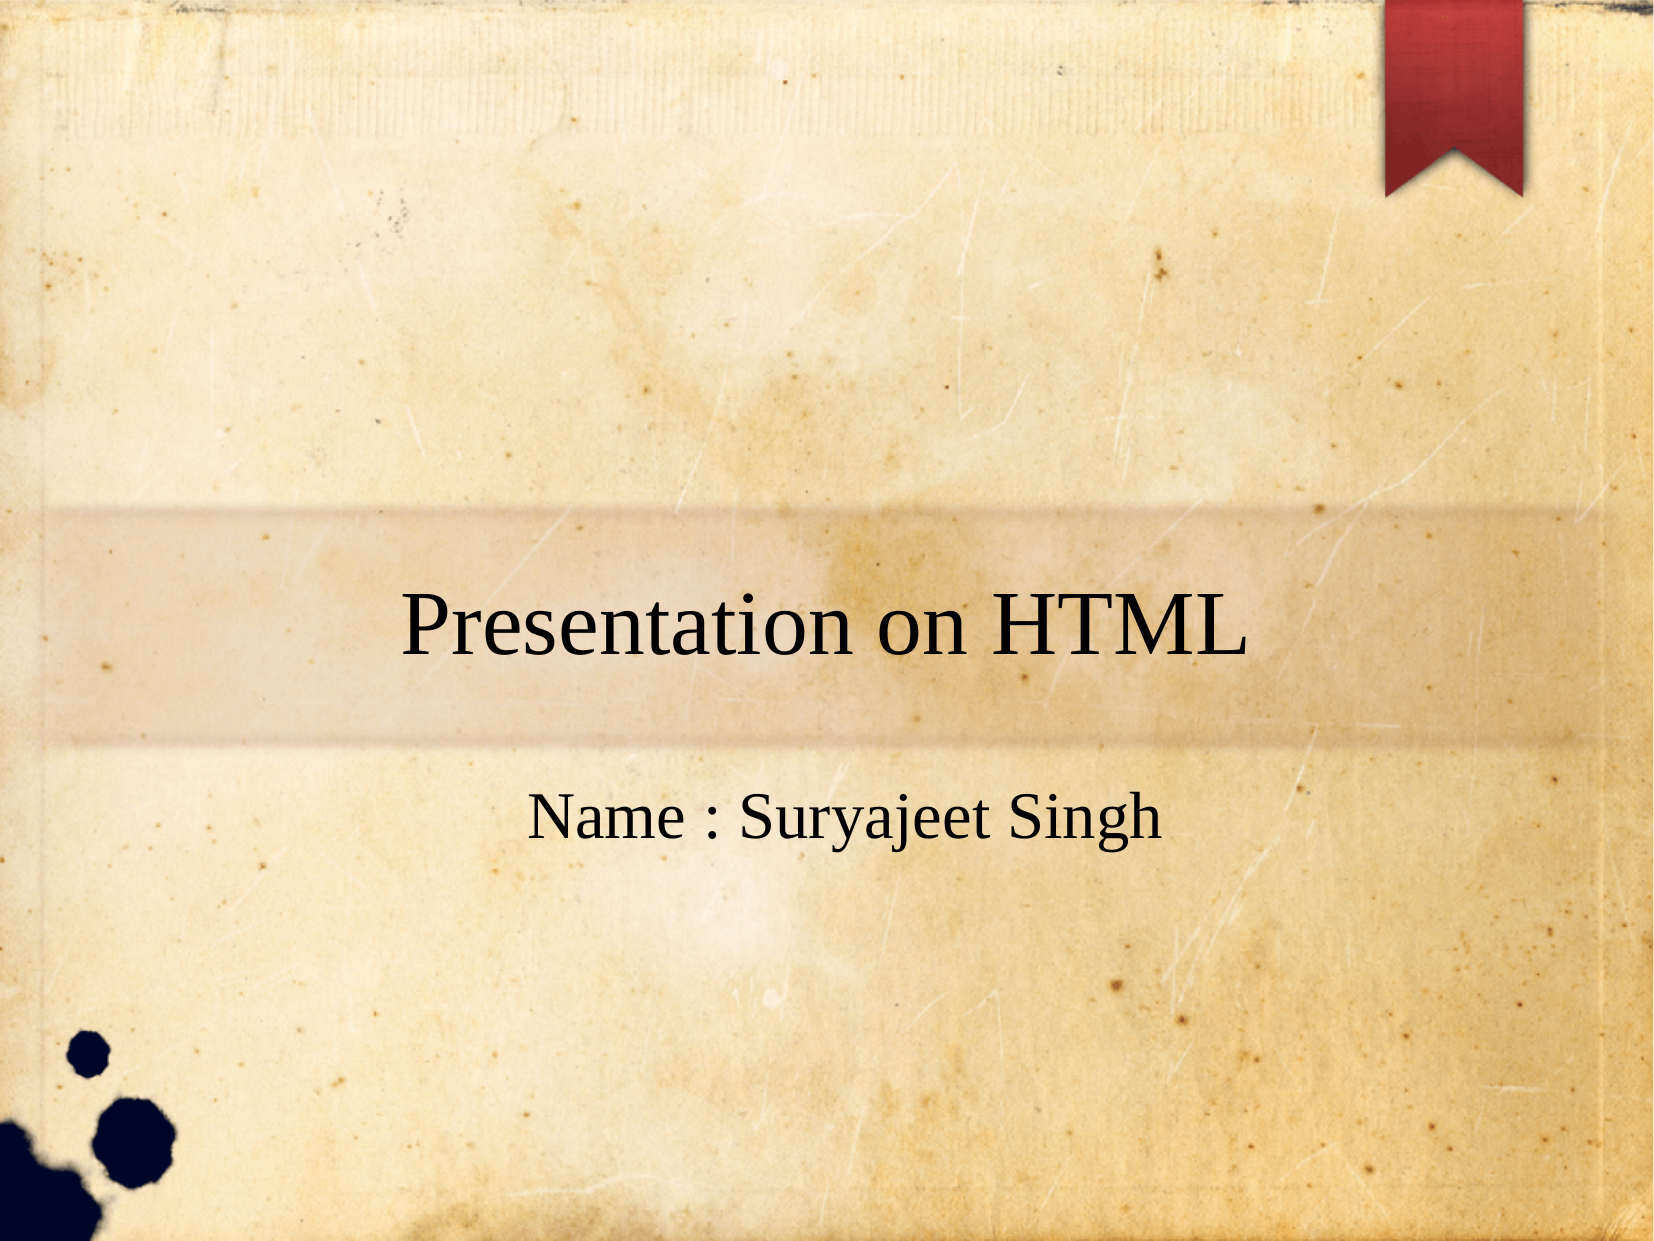

# Presentation on HTML
Name : Suryajeet Singh